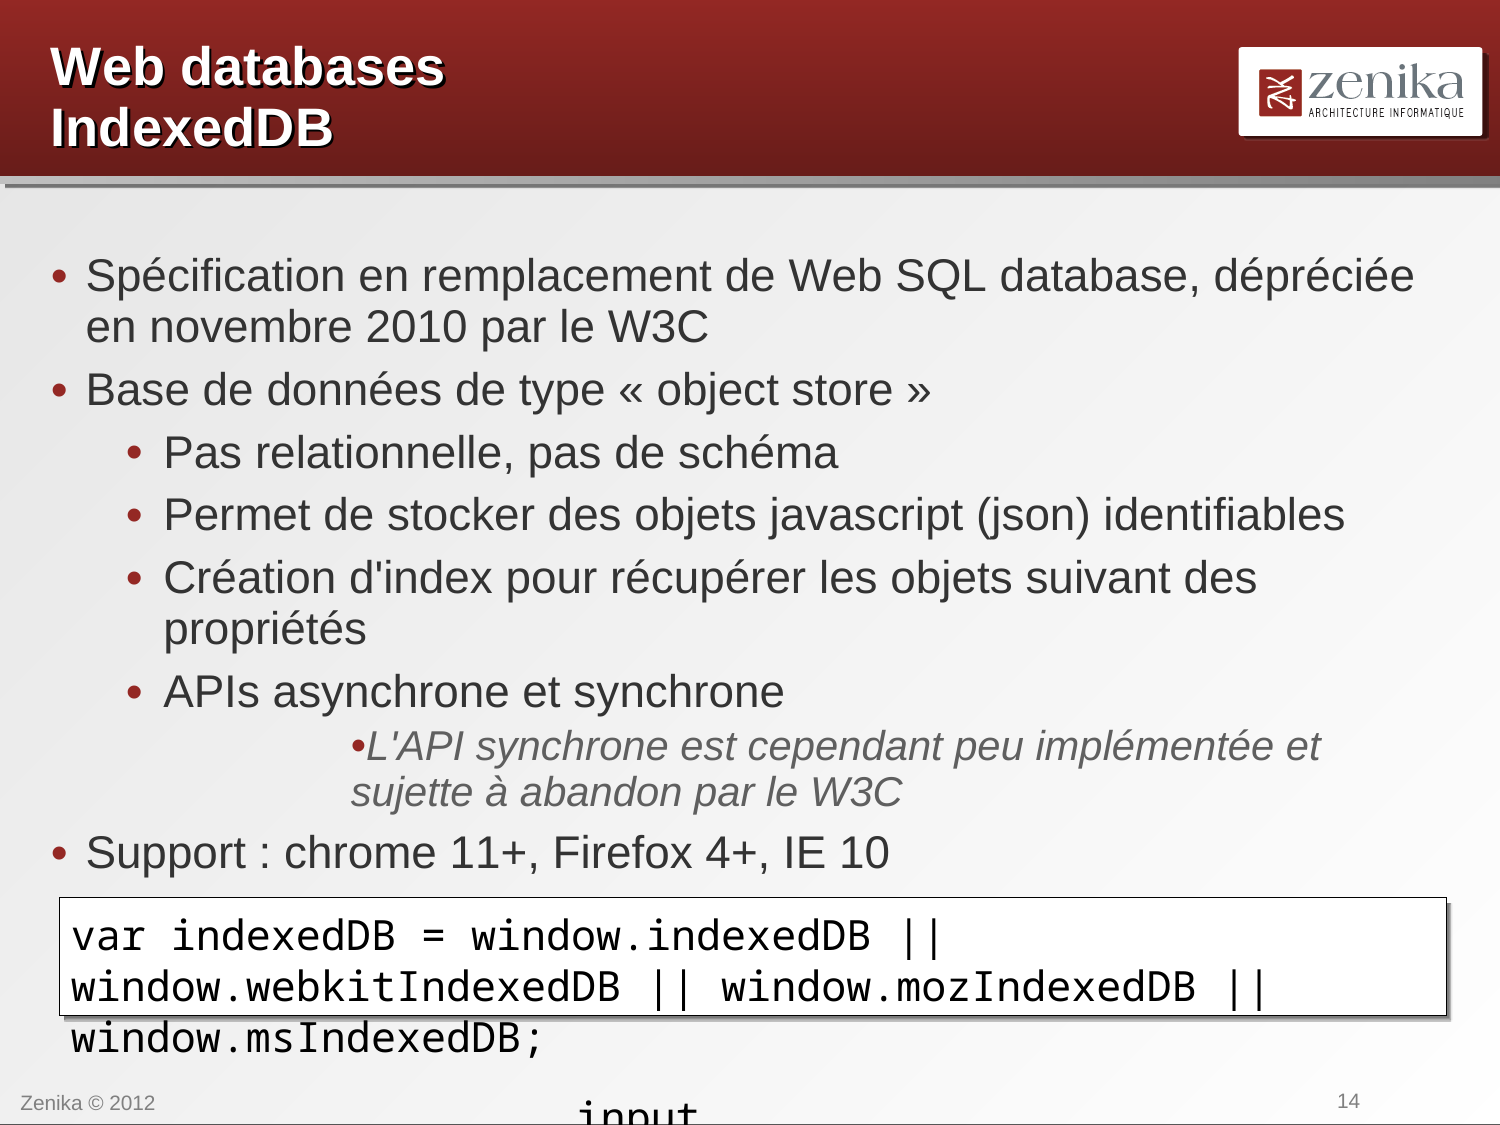

# Web databases IndexedDB
Spécification en remplacement de Web SQL database, dépréciée en novembre 2010 par le W3C
Base de données de type « object store »
Pas relationnelle, pas de schéma
Permet de stocker des objets javascript (json) identifiables
Création d'index pour récupérer les objets suivant des propriétés
APIs asynchrone et synchrone
L'API synchrone est cependant peu implémentée et sujette à abandon par le W3C
Support : chrome 11+, Firefox 4+, IE 10
var indexedDB = window.indexedDB || window.webkitIndexedDB || window.mozIndexedDB || window.msIndexedDB;